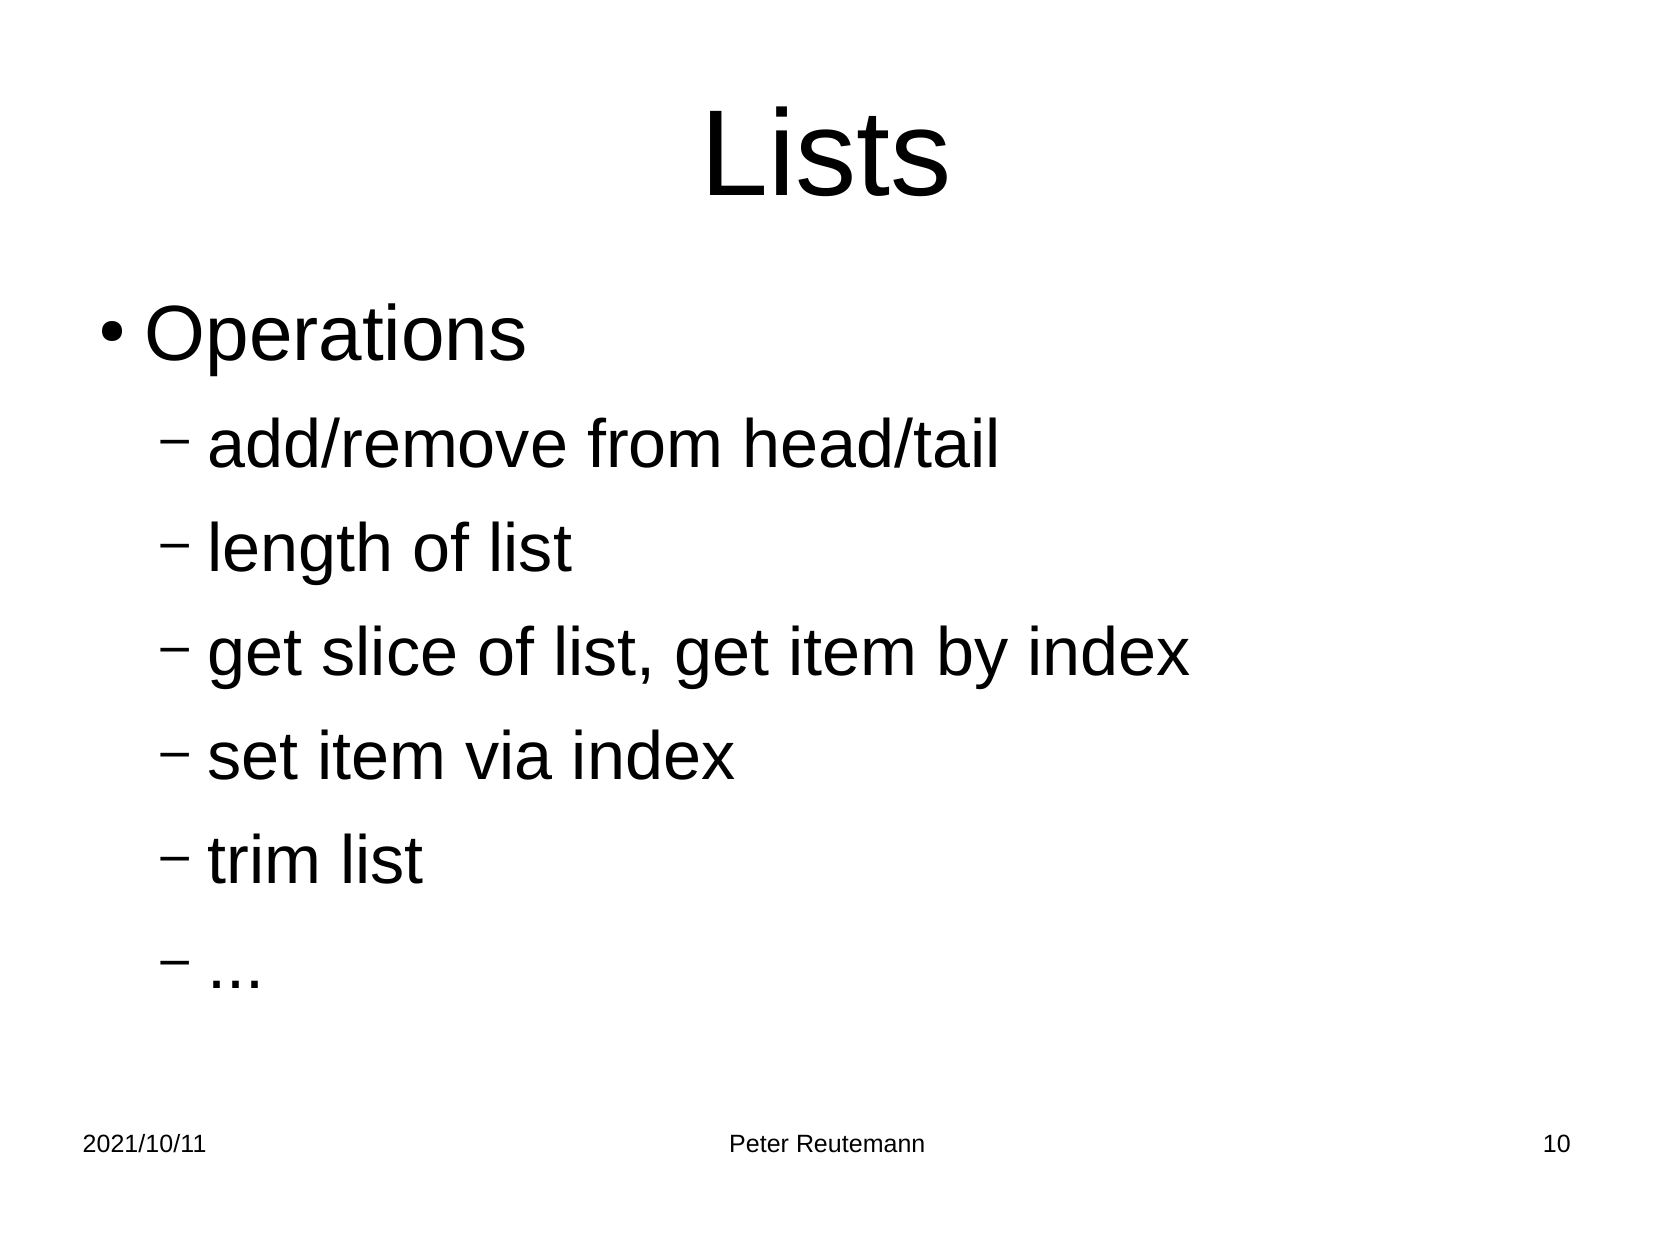

# Lists
Operations
add/remove from head/tail
length of list
get slice of list, get item by index
set item via index
trim list
...
2021/10/11
Peter Reutemann
10